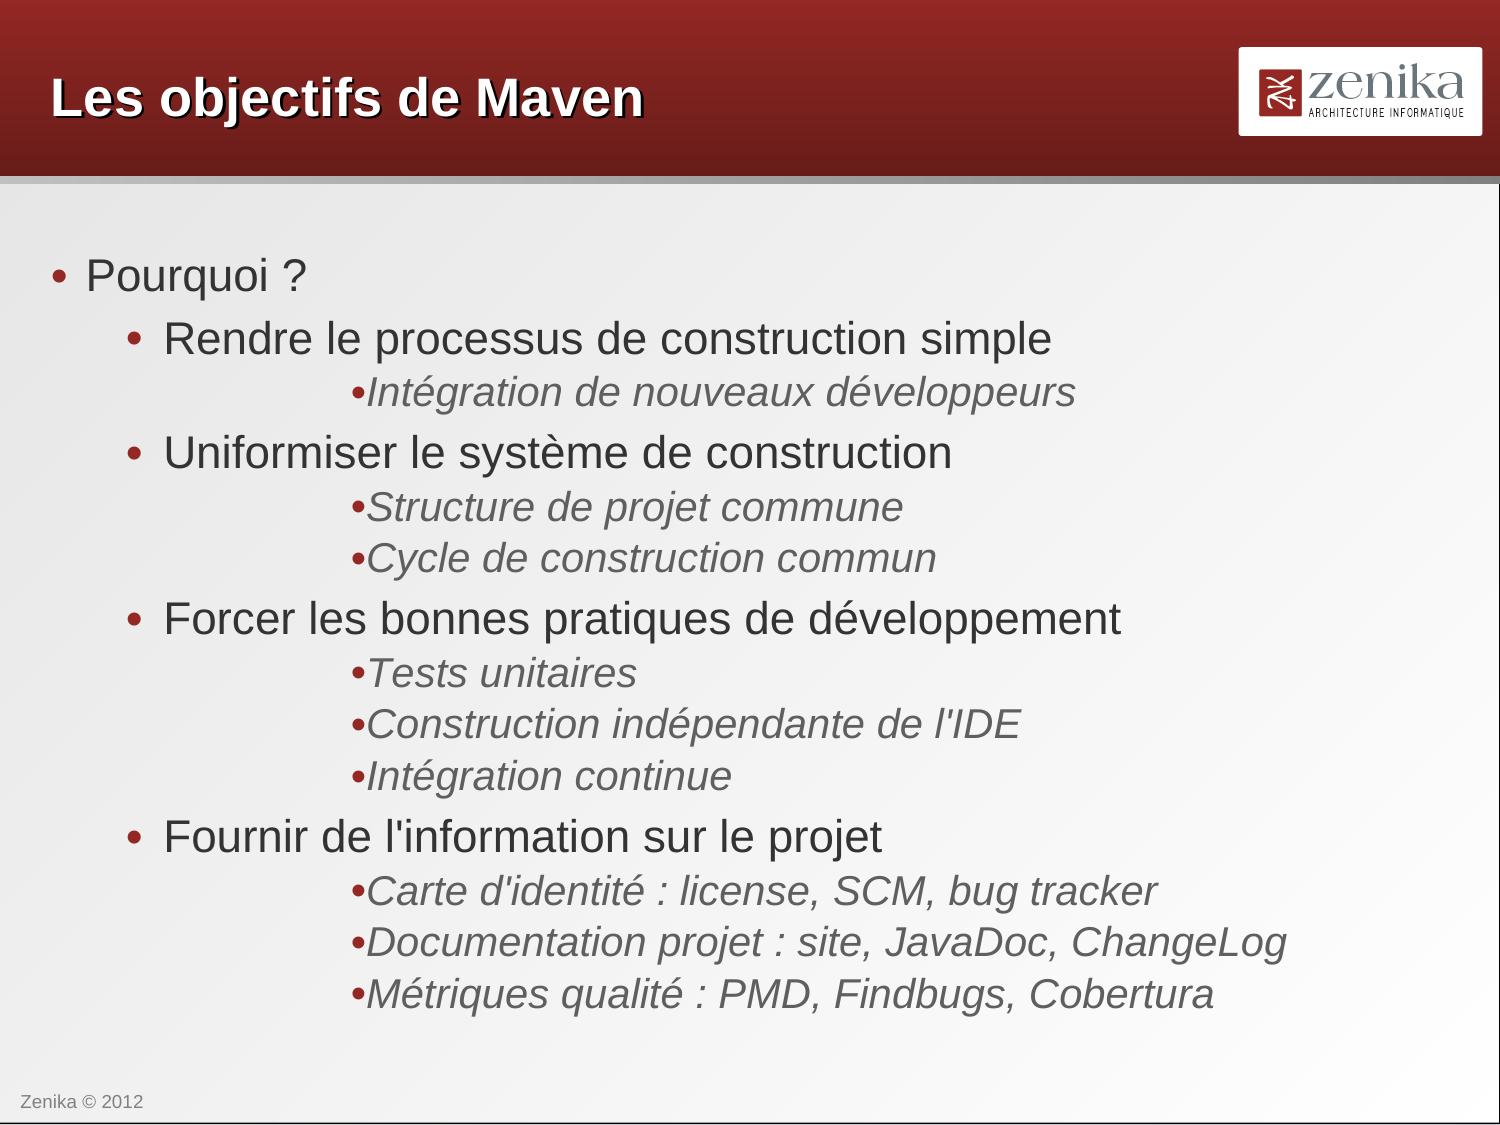

# Les objectifs de Maven
Pourquoi ?
Rendre le processus de construction simple
Intégration de nouveaux développeurs
Uniformiser le système de construction
Structure de projet commune
Cycle de construction commun
Forcer les bonnes pratiques de développement
Tests unitaires
Construction indépendante de l'IDE
Intégration continue
Fournir de l'information sur le projet
Carte d'identité : license, SCM, bug tracker
Documentation projet : site, JavaDoc, ChangeLog
Métriques qualité : PMD, Findbugs, Cobertura